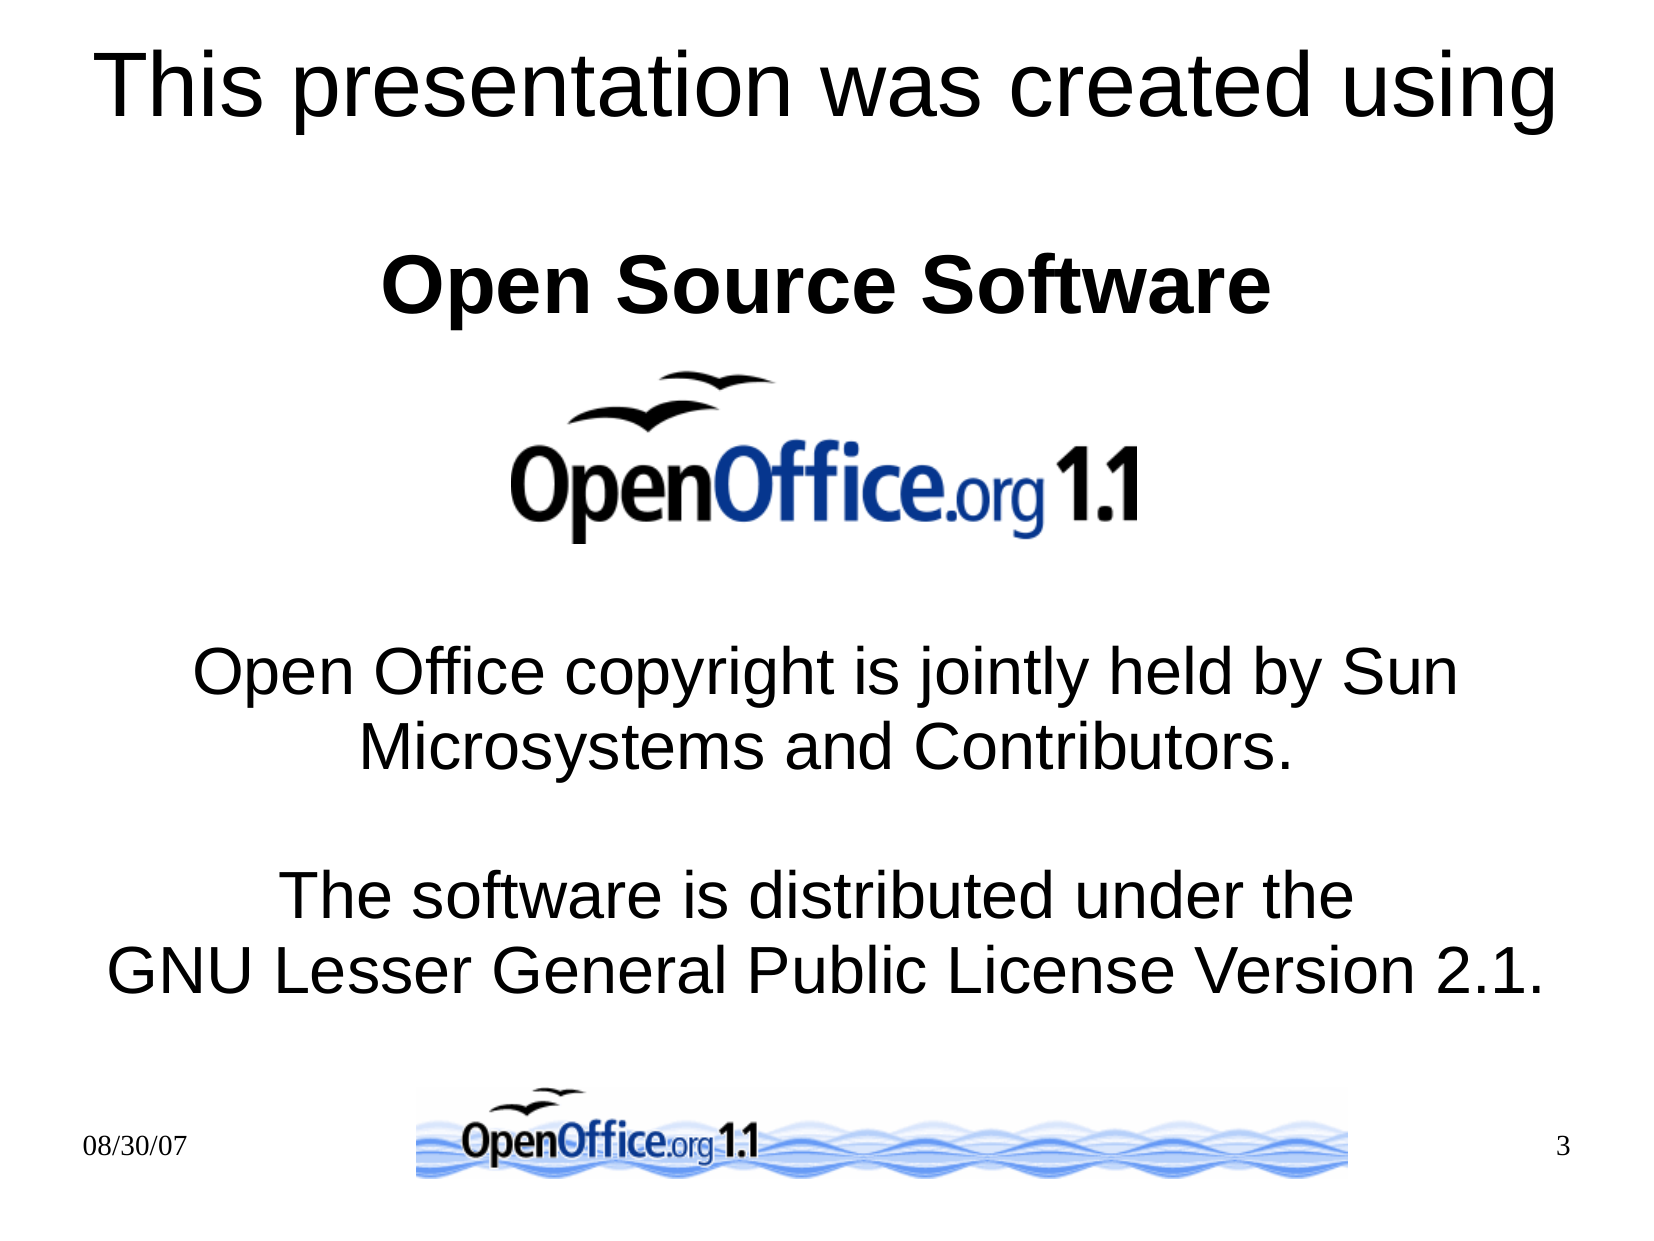

# This presentation was created using Open Source Software
Open Office copyright is jointly held by Sun Microsystems and Contributors.
The software is distributed under the
GNU Lesser General Public License Version 2.1.
08/30/07
3